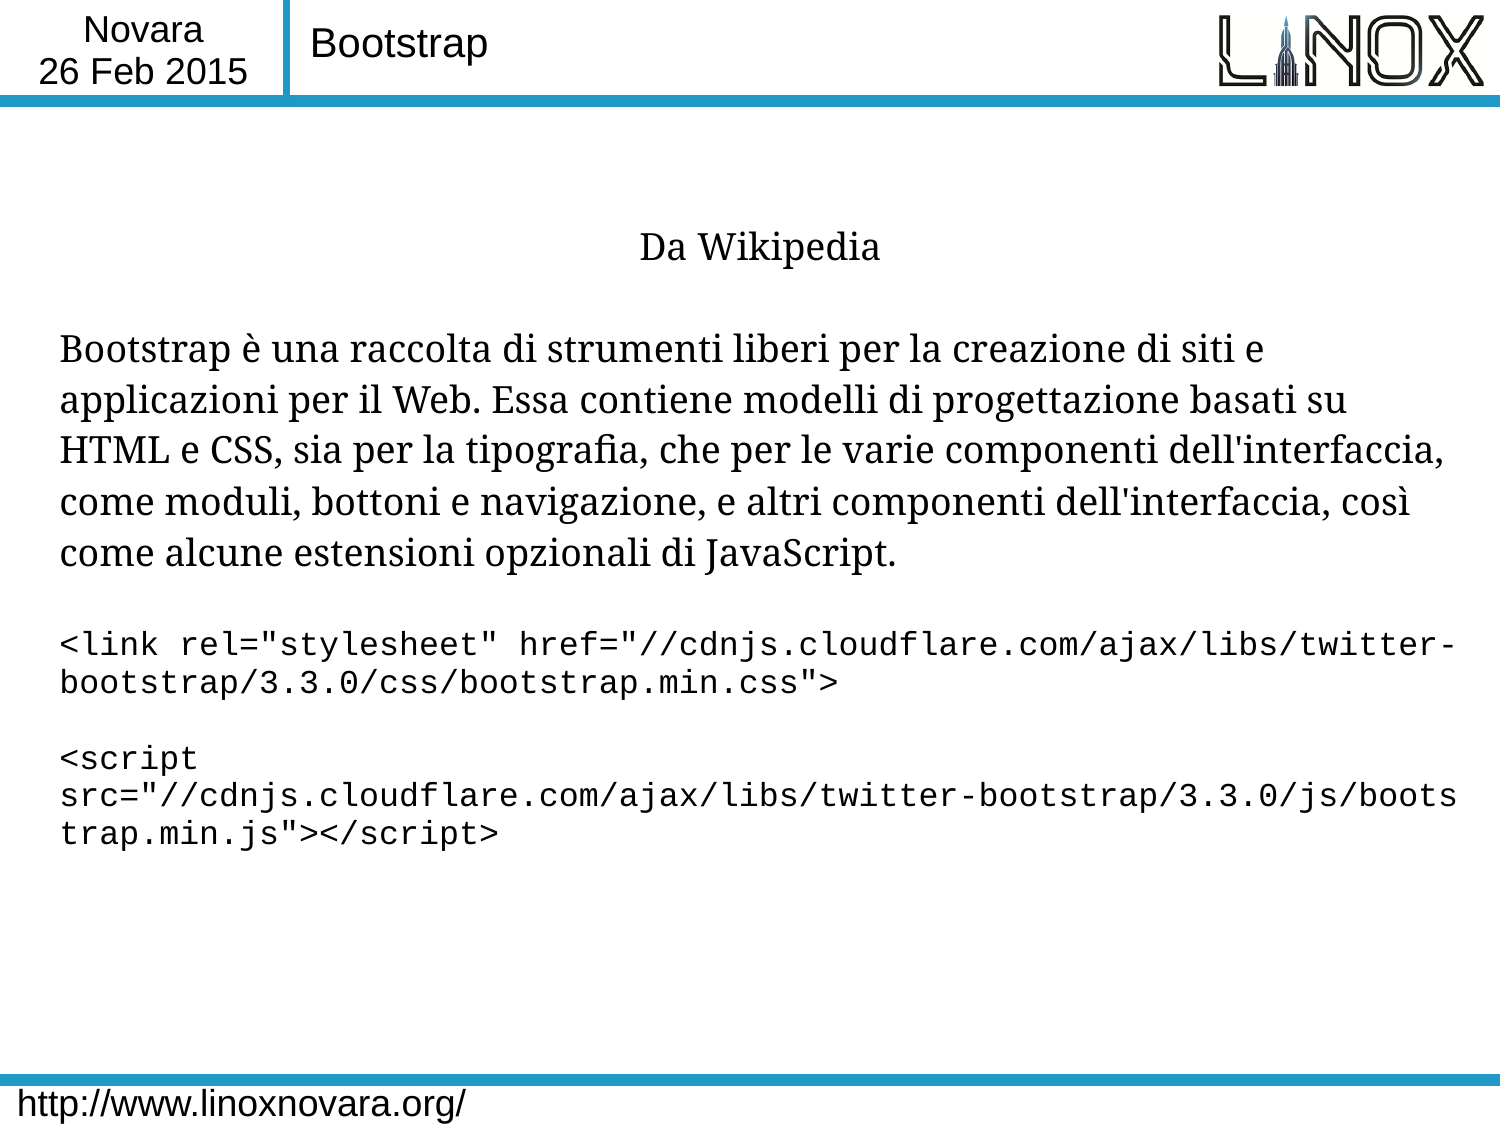

# Bootstrap
Da Wikipedia
Bootstrap è una raccolta di strumenti liberi per la creazione di siti e applicazioni per il Web. Essa contiene modelli di progettazione basati su HTML e CSS, sia per la tipografia, che per le varie componenti dell'interfaccia, come moduli, bottoni e navigazione, e altri componenti dell'interfaccia, così come alcune estensioni opzionali di JavaScript.
<link rel="stylesheet" href="//cdnjs.cloudflare.com/ajax/libs/twitter-bootstrap/3.3.0/css/bootstrap.min.css">
<script src="//cdnjs.cloudflare.com/ajax/libs/twitter-bootstrap/3.3.0/js/bootstrap.min.js"></script>